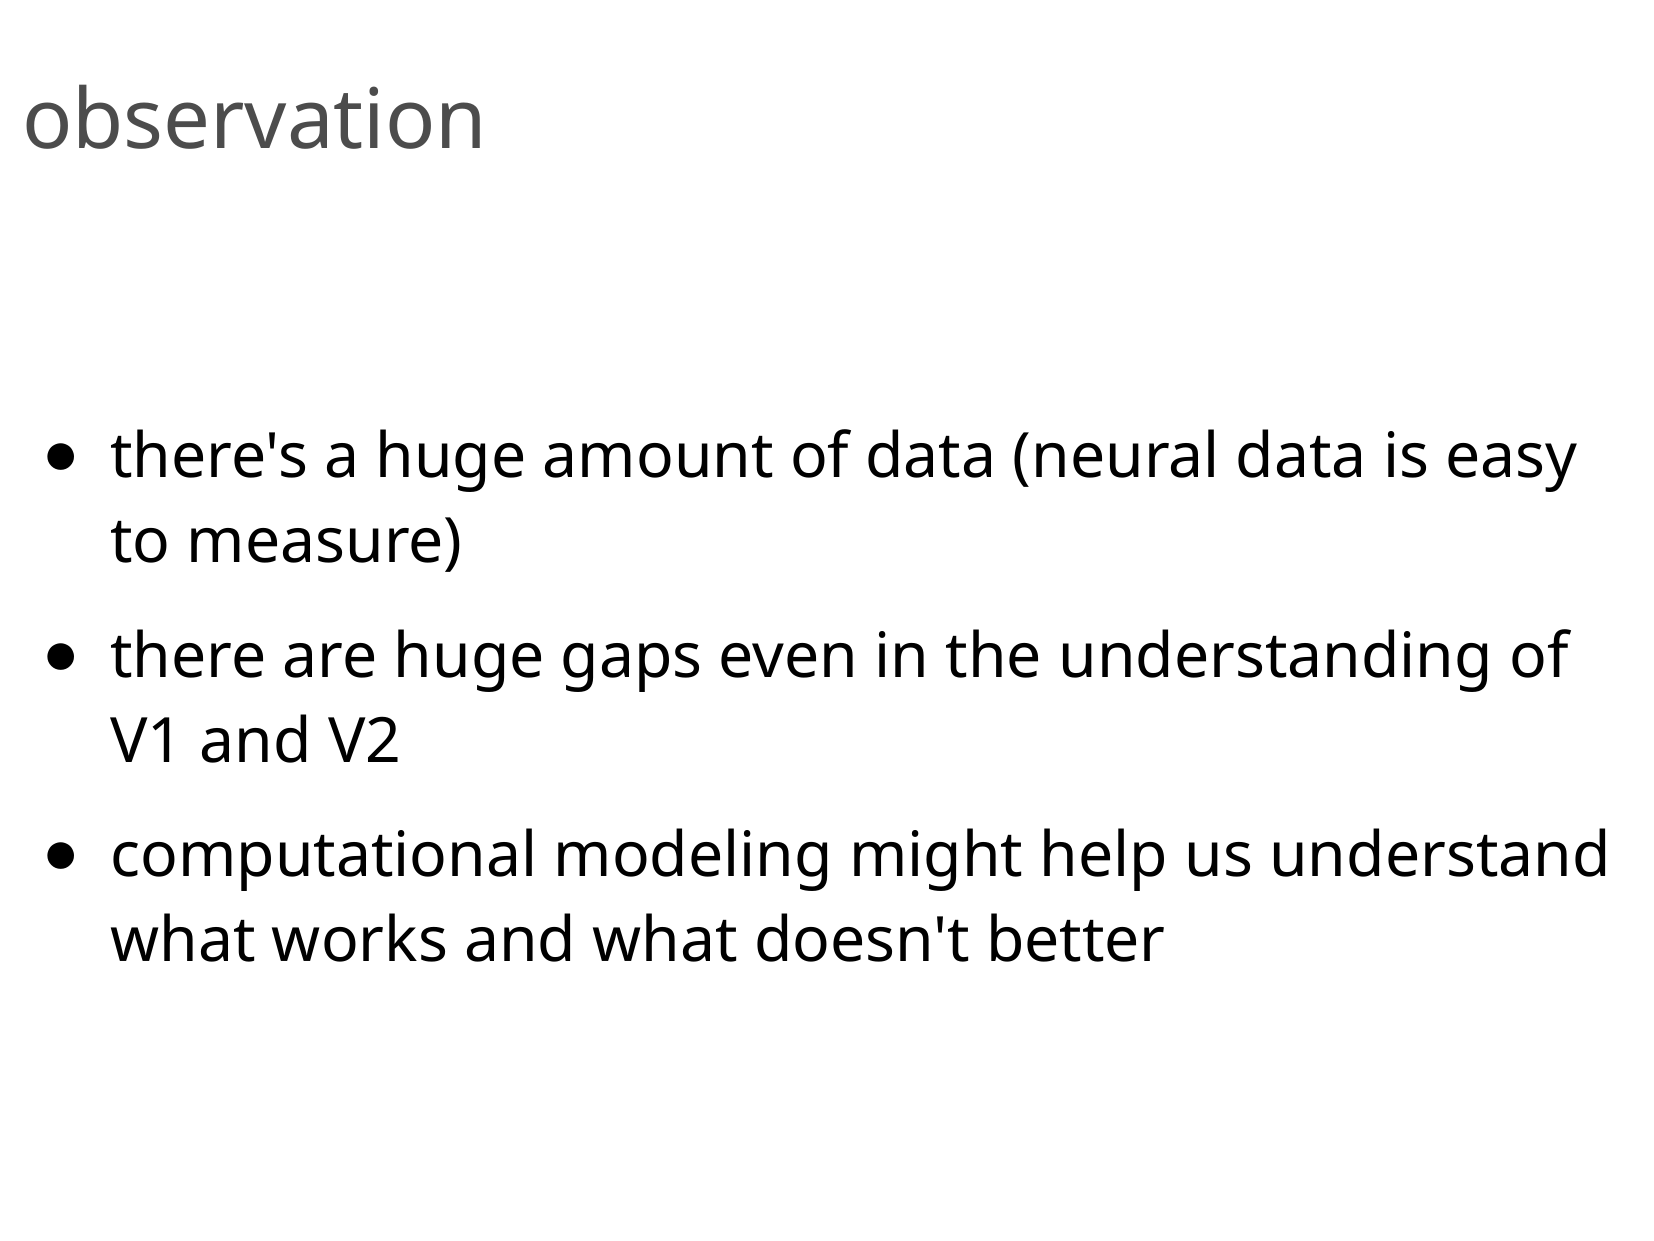

# observation
there's a huge amount of data (neural data is easy to measure)
there are huge gaps even in the understanding of V1 and V2
computational modeling might help us understand what works and what doesn't better